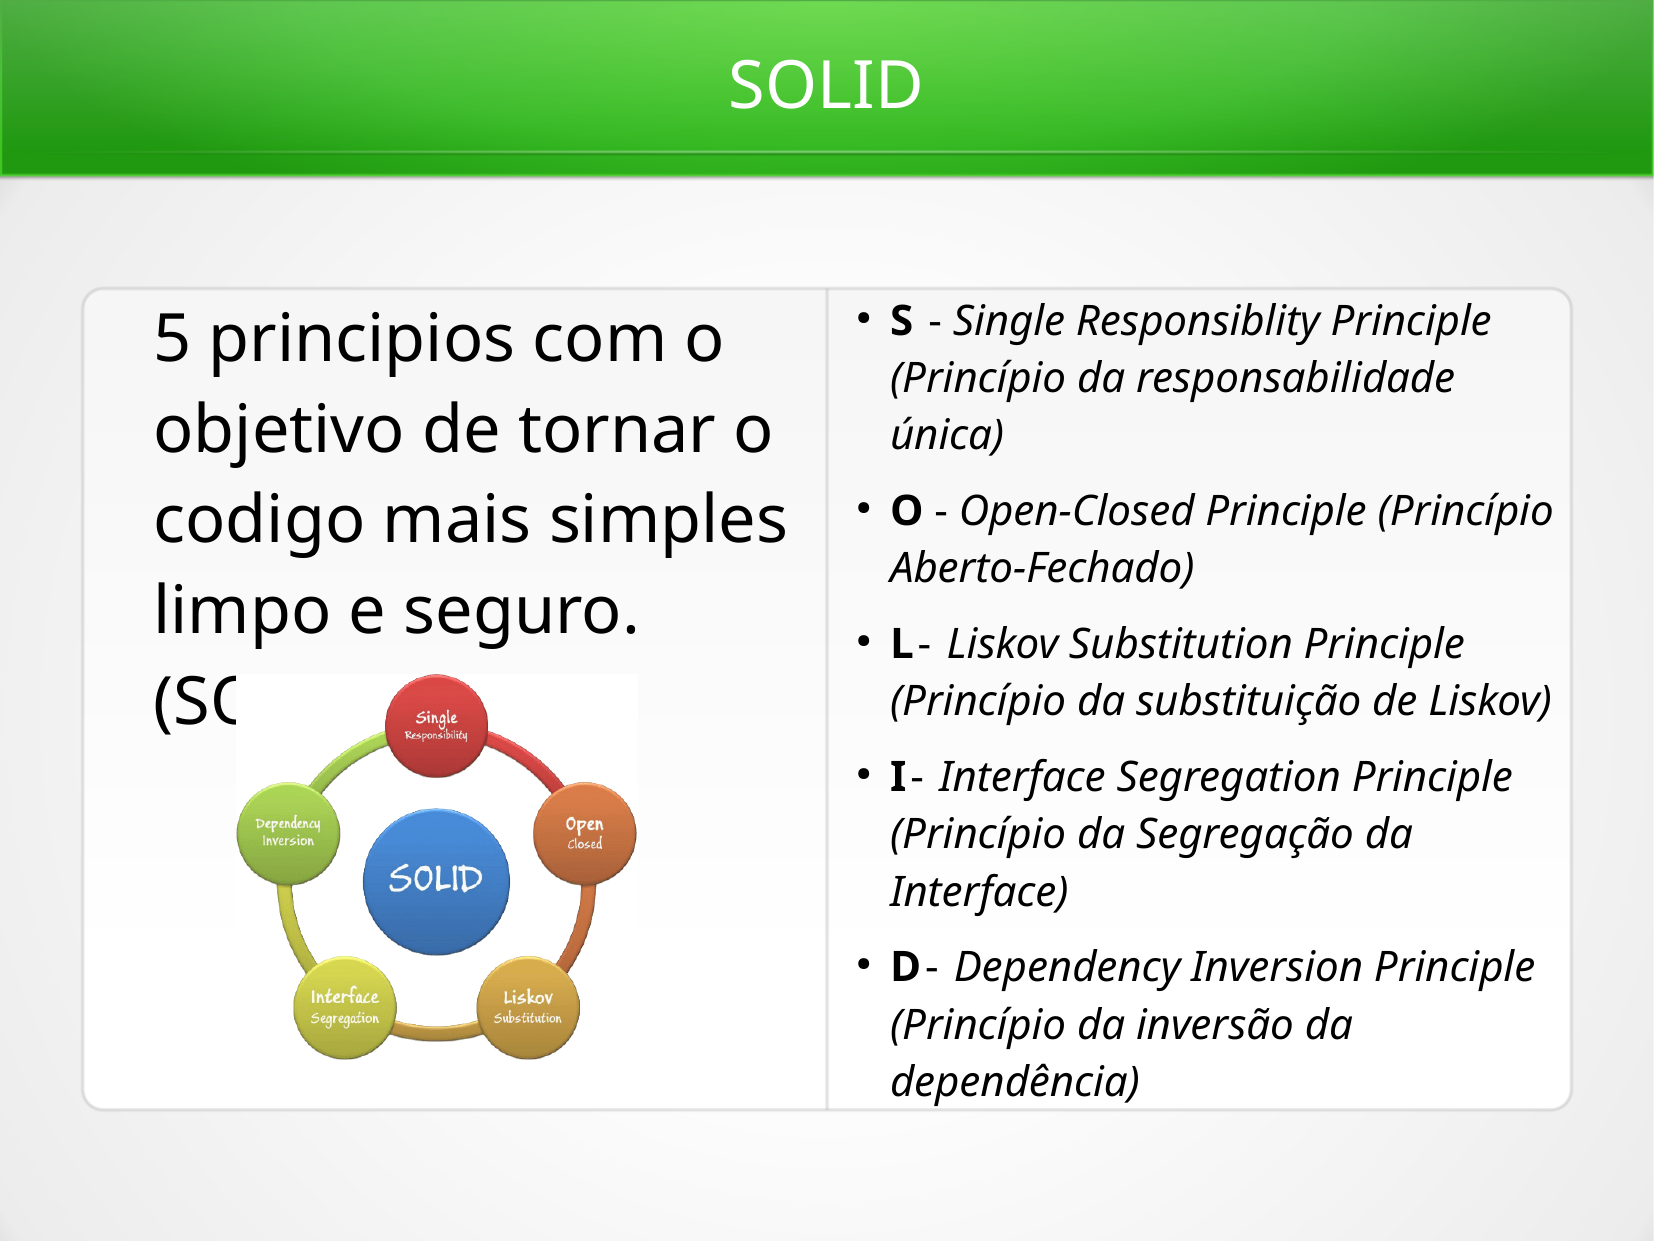

# SOLID
5 principios com o objetivo de tornar o codigo mais simples limpo e seguro.(SOLIDO)
S  - Single Responsiblity Principle (Princípio da responsabilidade única)
O - Open-Closed Principle (Princípio Aberto-Fechado)
L -  Liskov Substitution Principle (Princípio da substituição de Liskov)
I -  Interface Segregation Principle (Princípio da Segregação da Interface)
D -  Dependency Inversion Principle (Princípio da inversão da dependência)